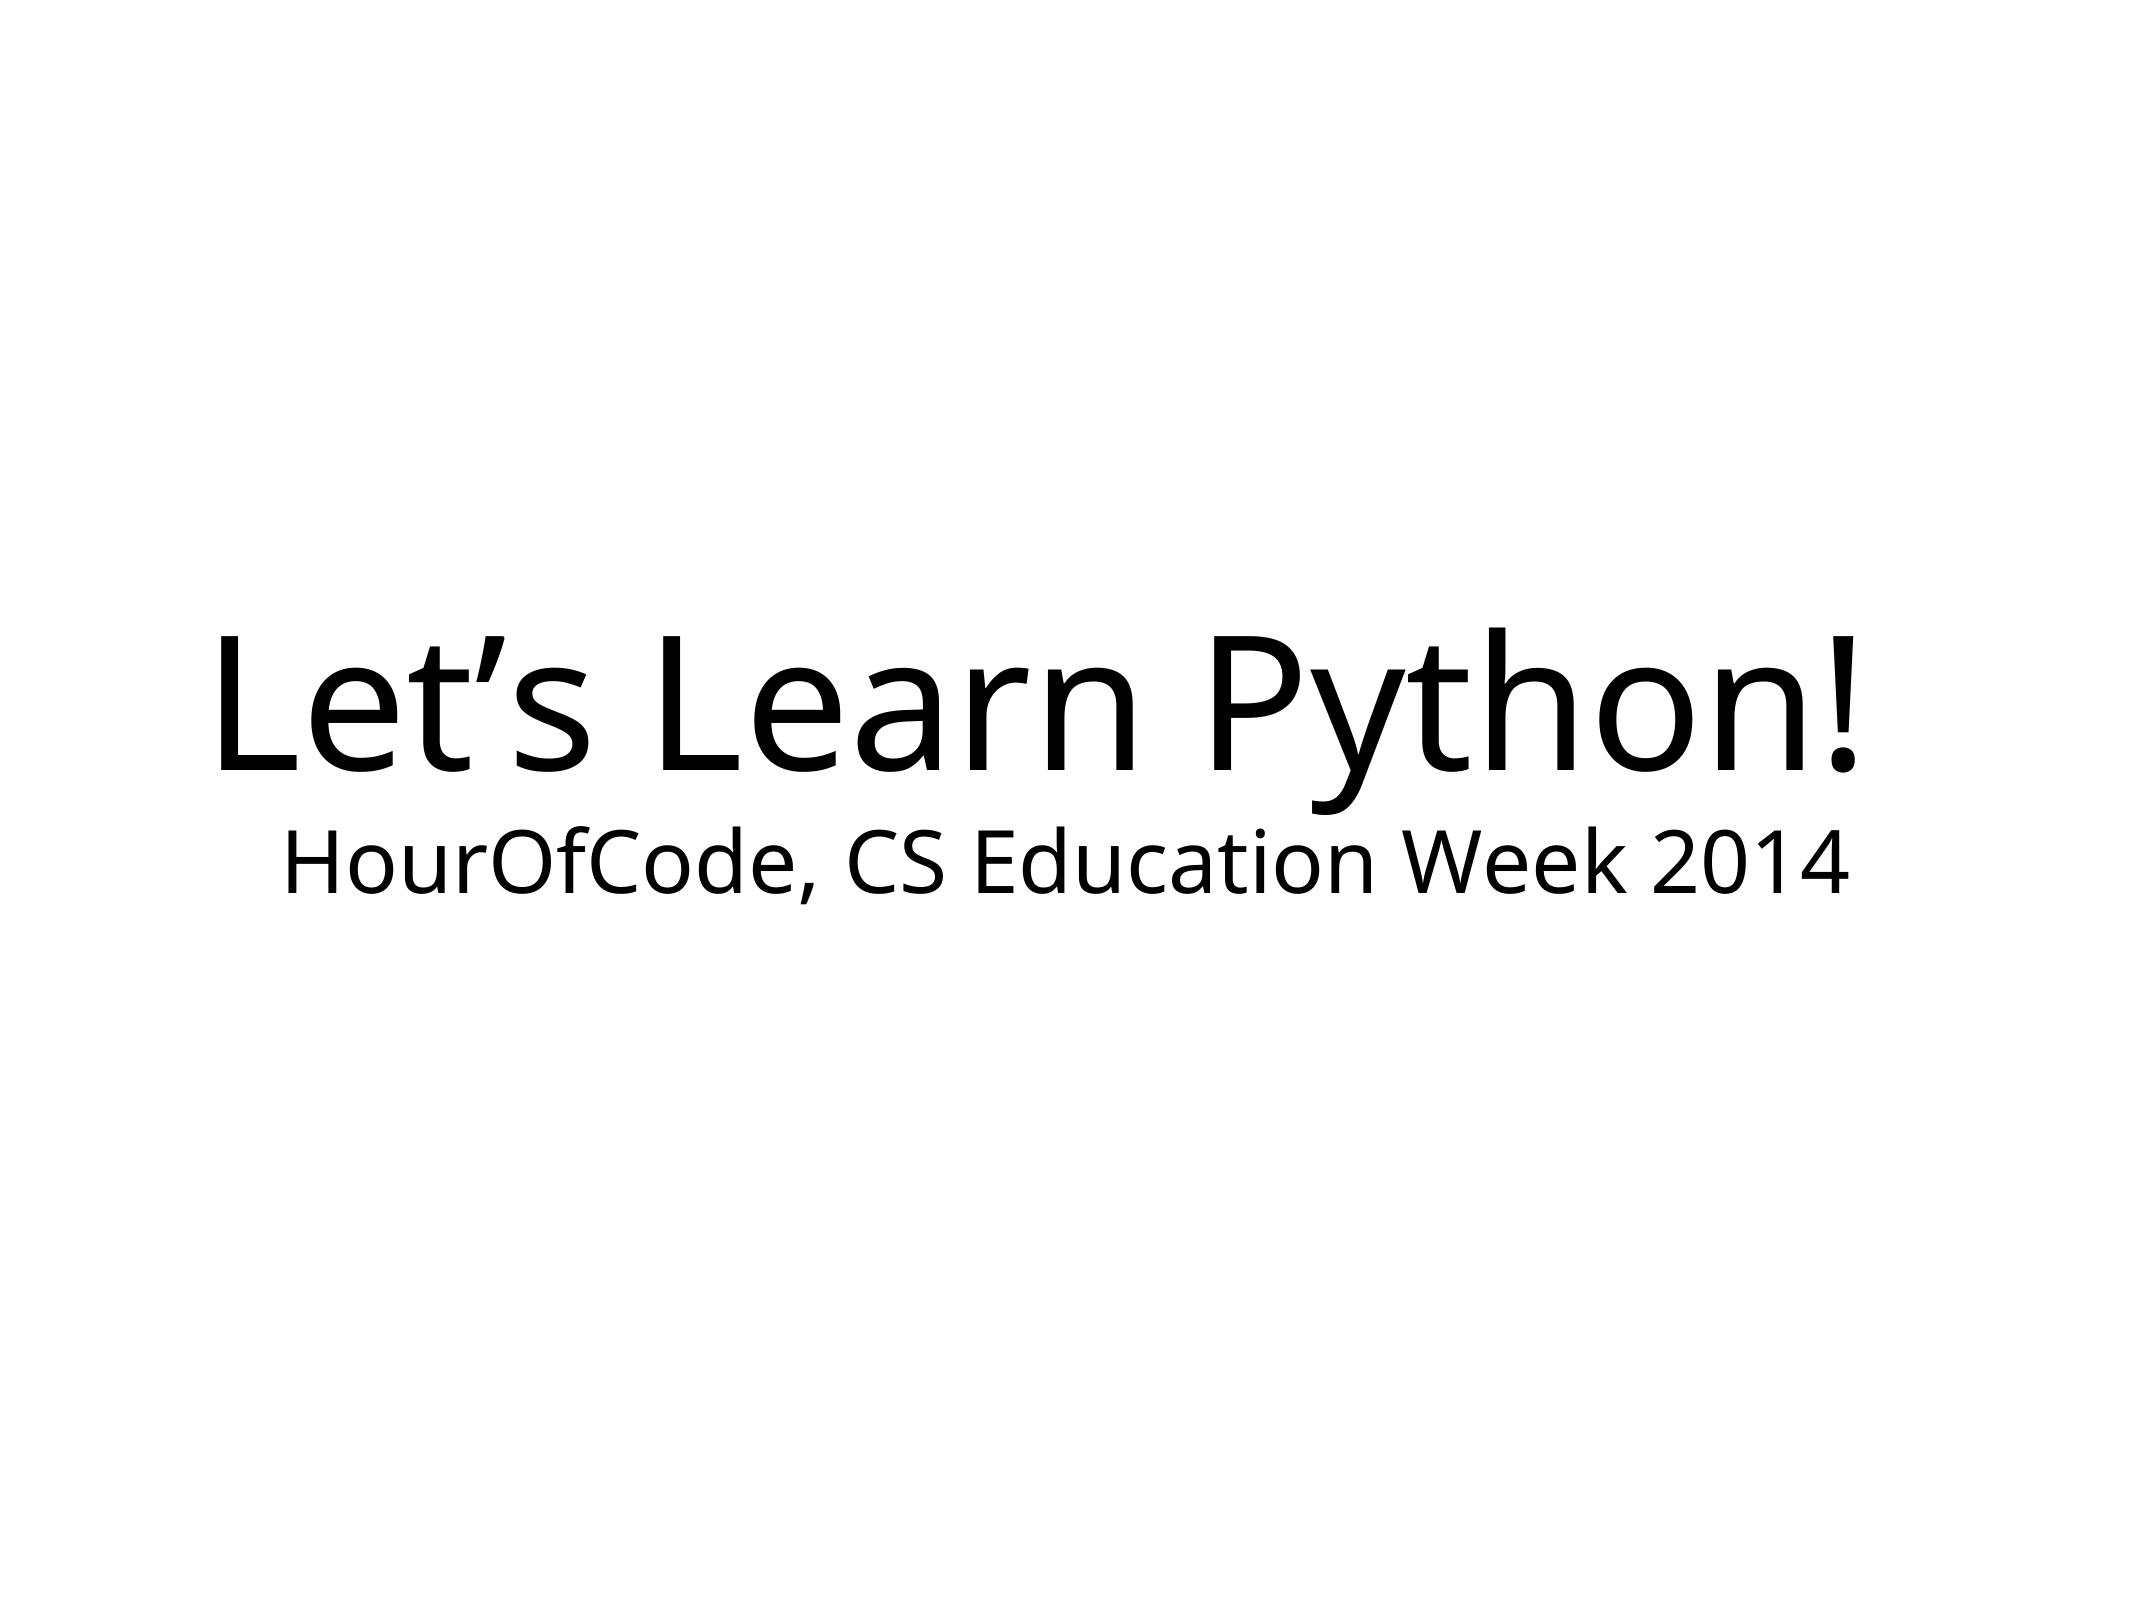

# Let’s Learn Python!
HourOfCode, CS Education Week 2014